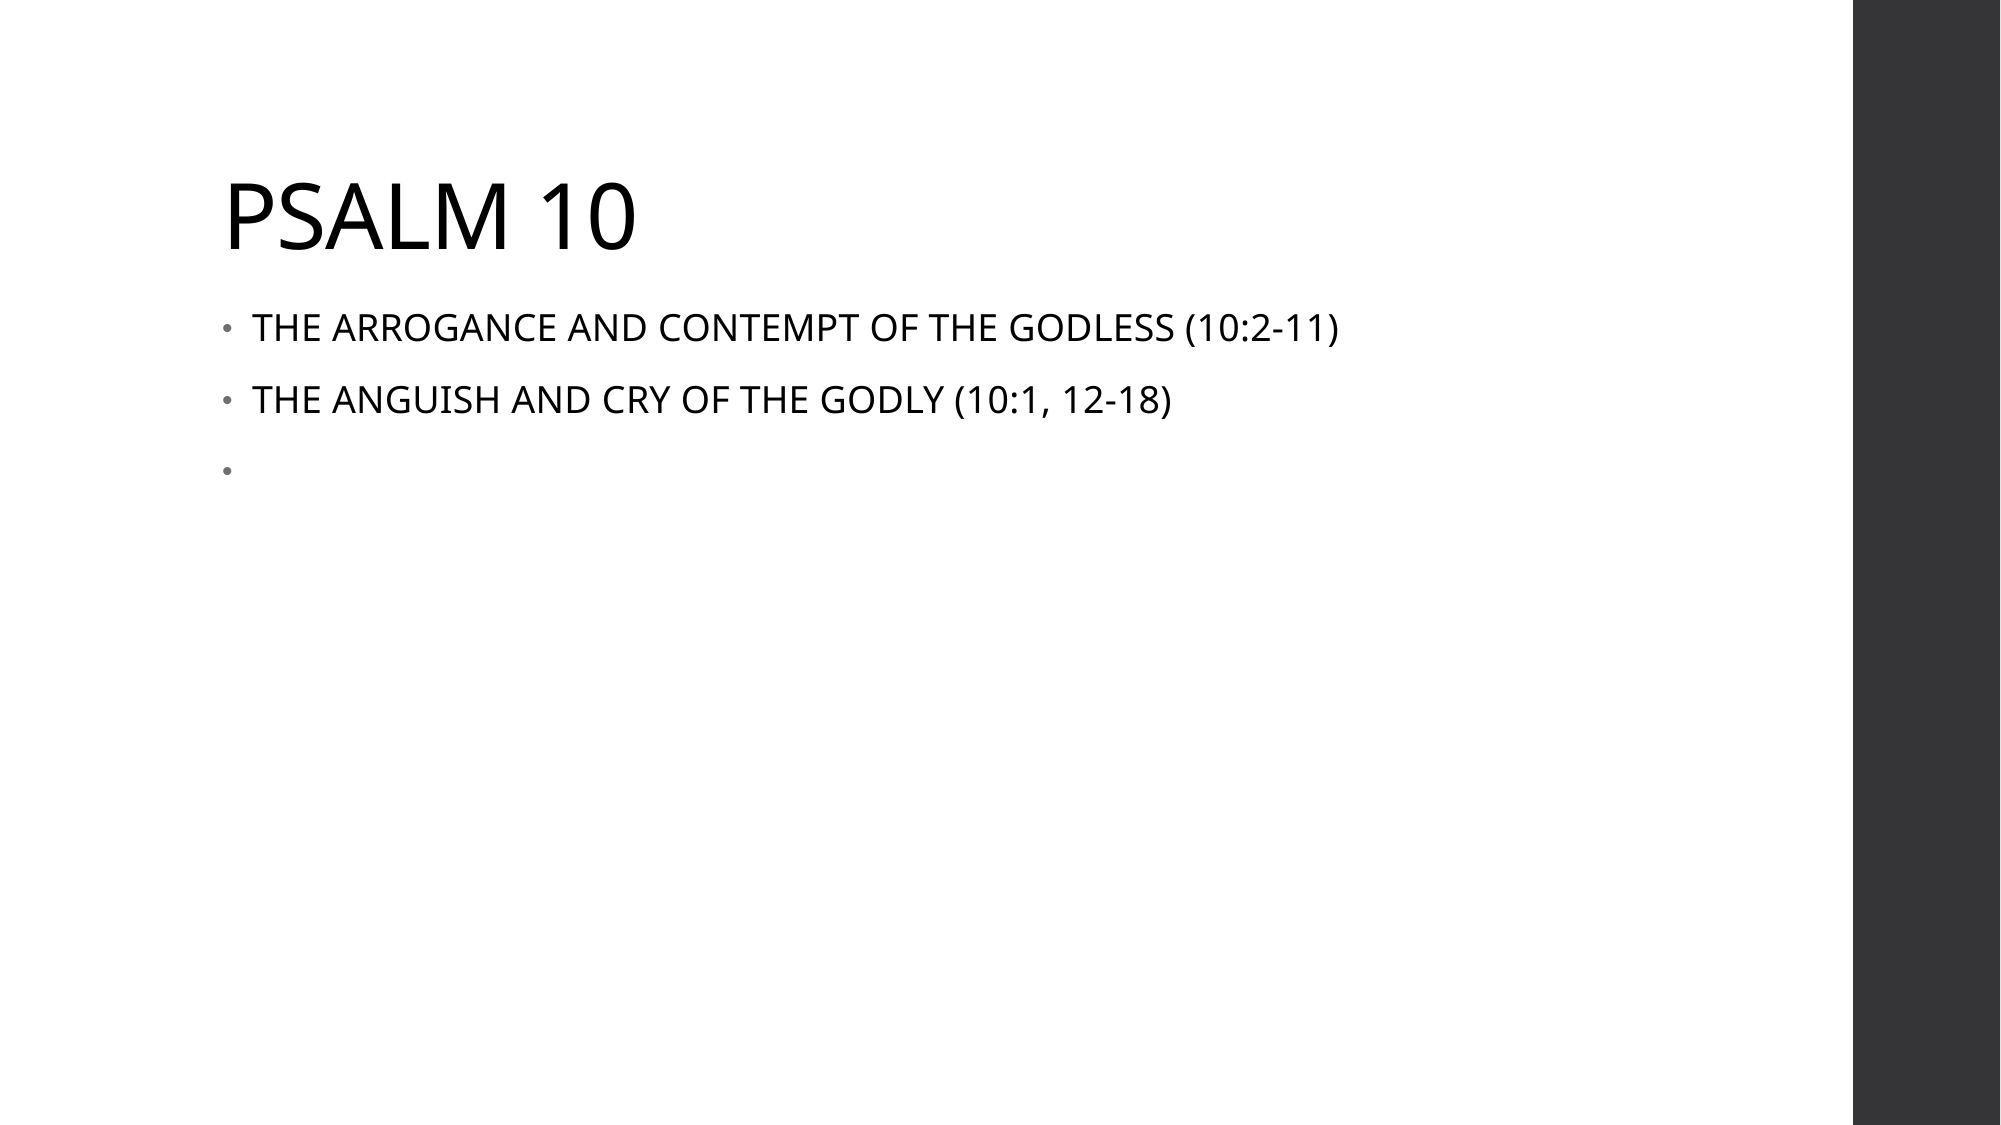

# PSALM 10
THE ARROGANCE AND CONTEMPT OF THE GODLESS (10:2-11)
THE ANGUISH AND CRY OF THE GODLY (10:1, 12-18)